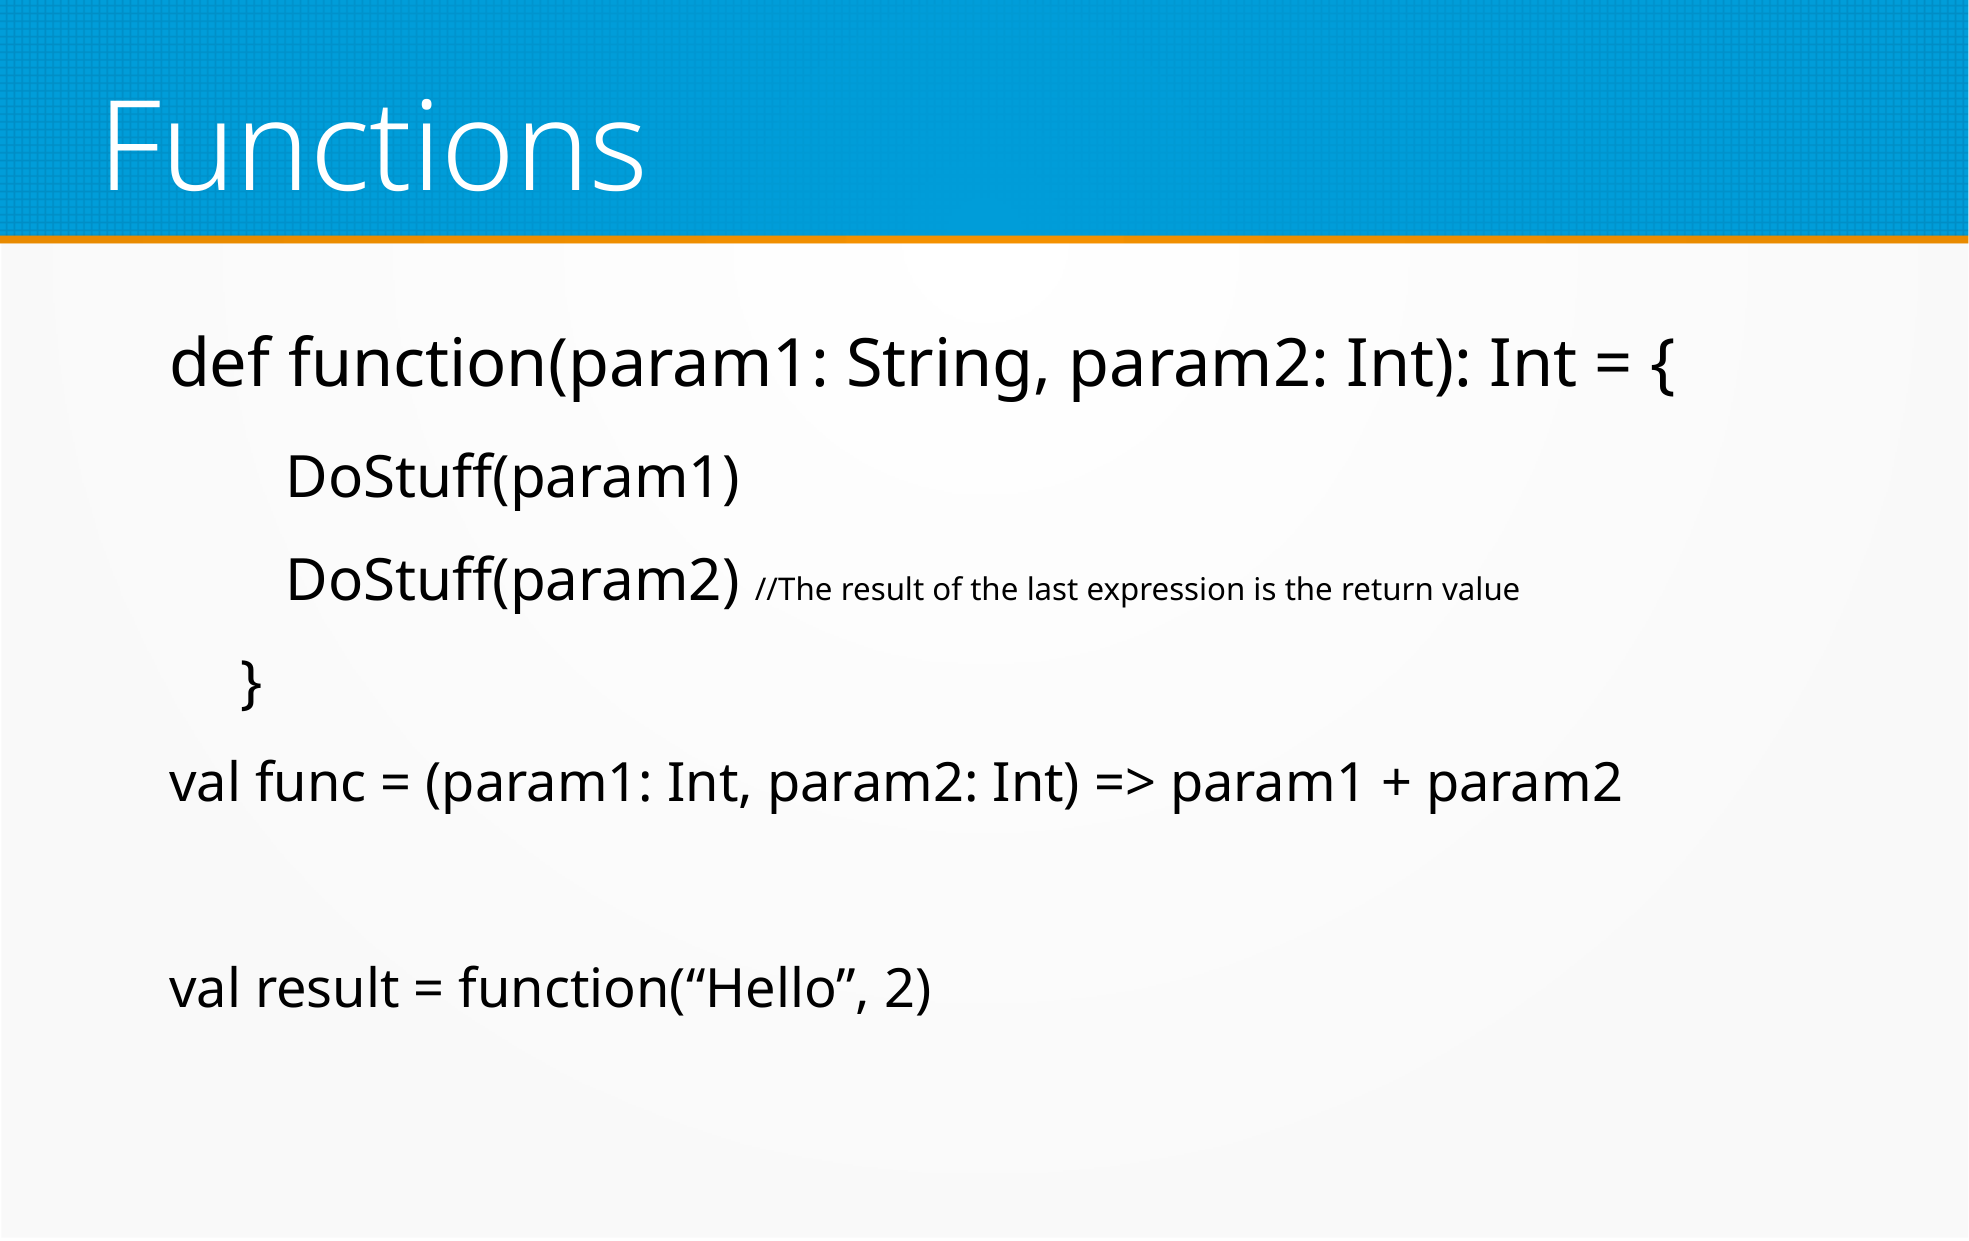

# Functions
def function(param1: String, param2: Int): Int = {
 DoStuff(param1)
 DoStuff(param2) //The result of the last expression is the return value
}
val func = (param1: Int, param2: Int) => param1 + param2
val result = function(“Hello”, 2)